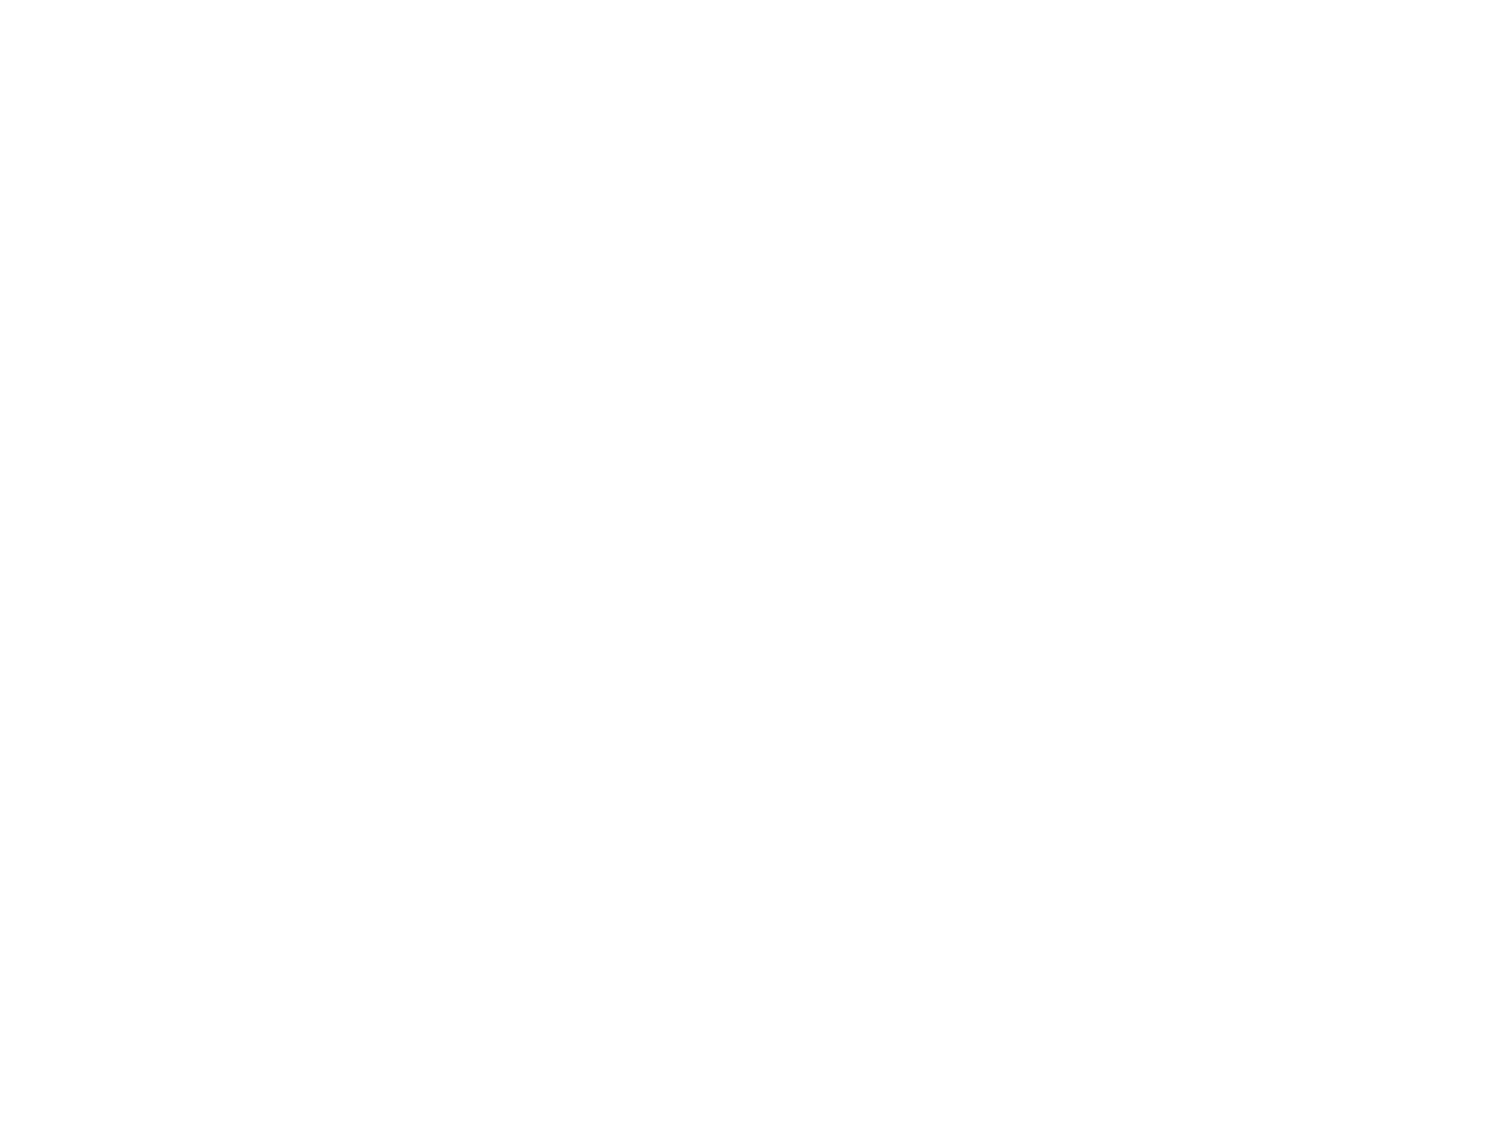

# How to know when to include polynomial terms